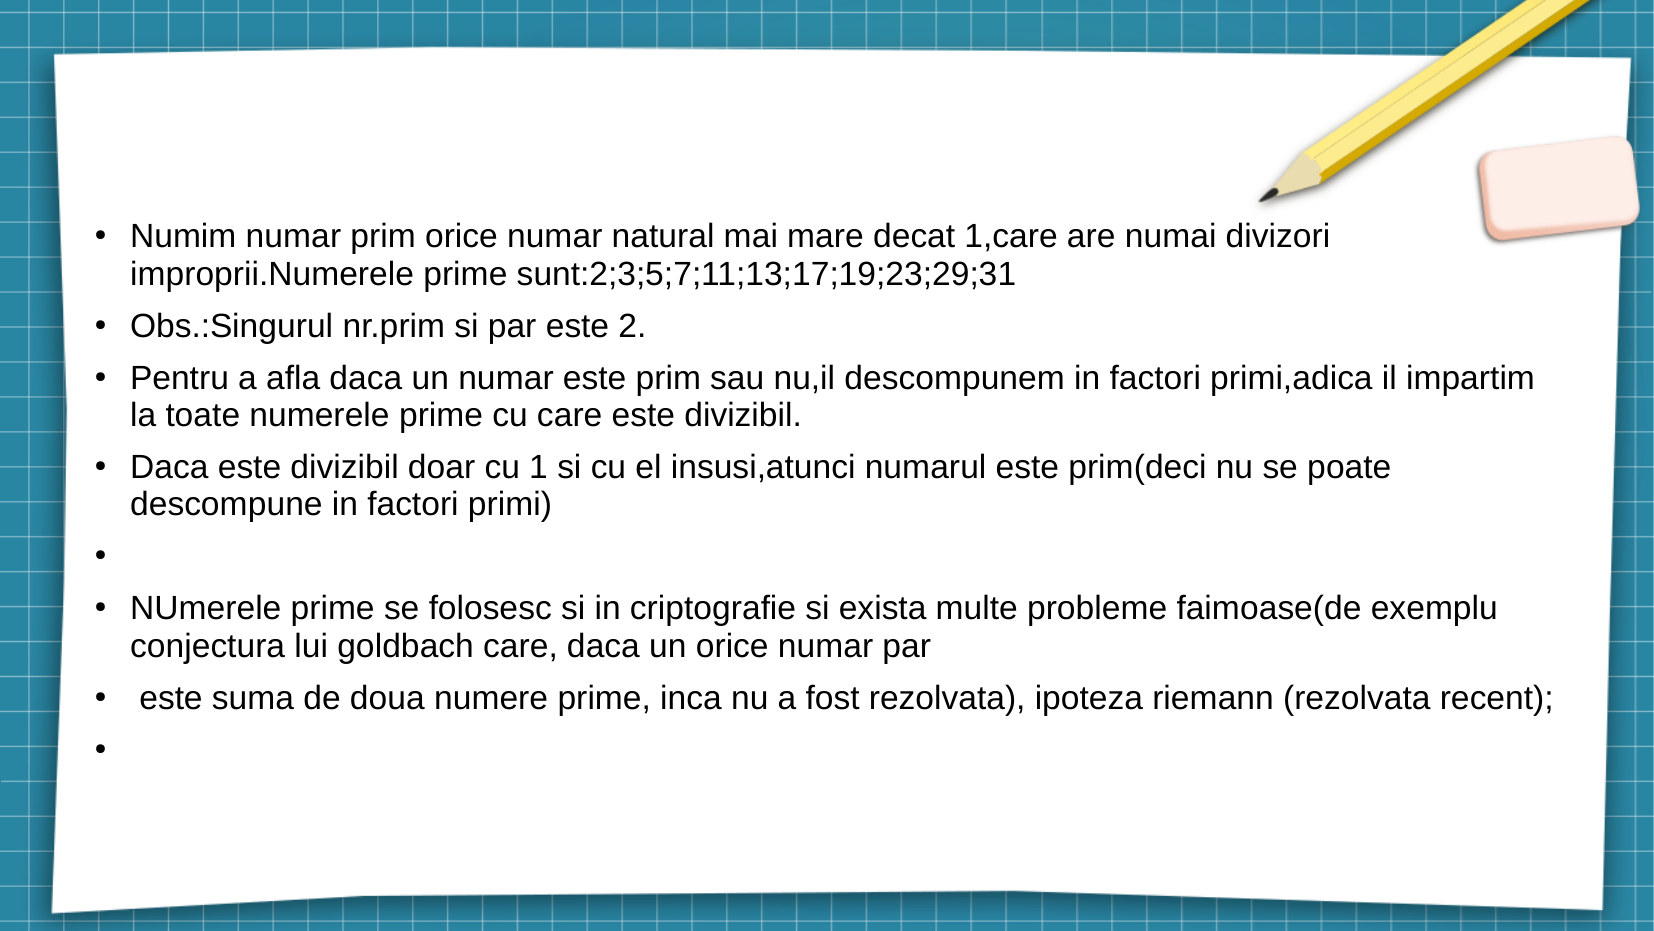

#
Numim numar prim orice numar natural mai mare decat 1,care are numai divizori improprii.Numerele prime sunt:2;3;5;7;11;13;17;19;23;29;31
Obs.:Singurul nr.prim si par este 2.
Pentru a afla daca un numar este prim sau nu,il descompunem in factori primi,adica il impartim la toate numerele prime cu care este divizibil.
Daca este divizibil doar cu 1 si cu el insusi,atunci numarul este prim(deci nu se poate descompune in factori primi)
NUmerele prime se folosesc si in criptografie si exista multe probleme faimoase(de exemplu conjectura lui goldbach care, daca un orice numar par
 este suma de doua numere prime, inca nu a fost rezolvata), ipoteza riemann (rezolvata recent);